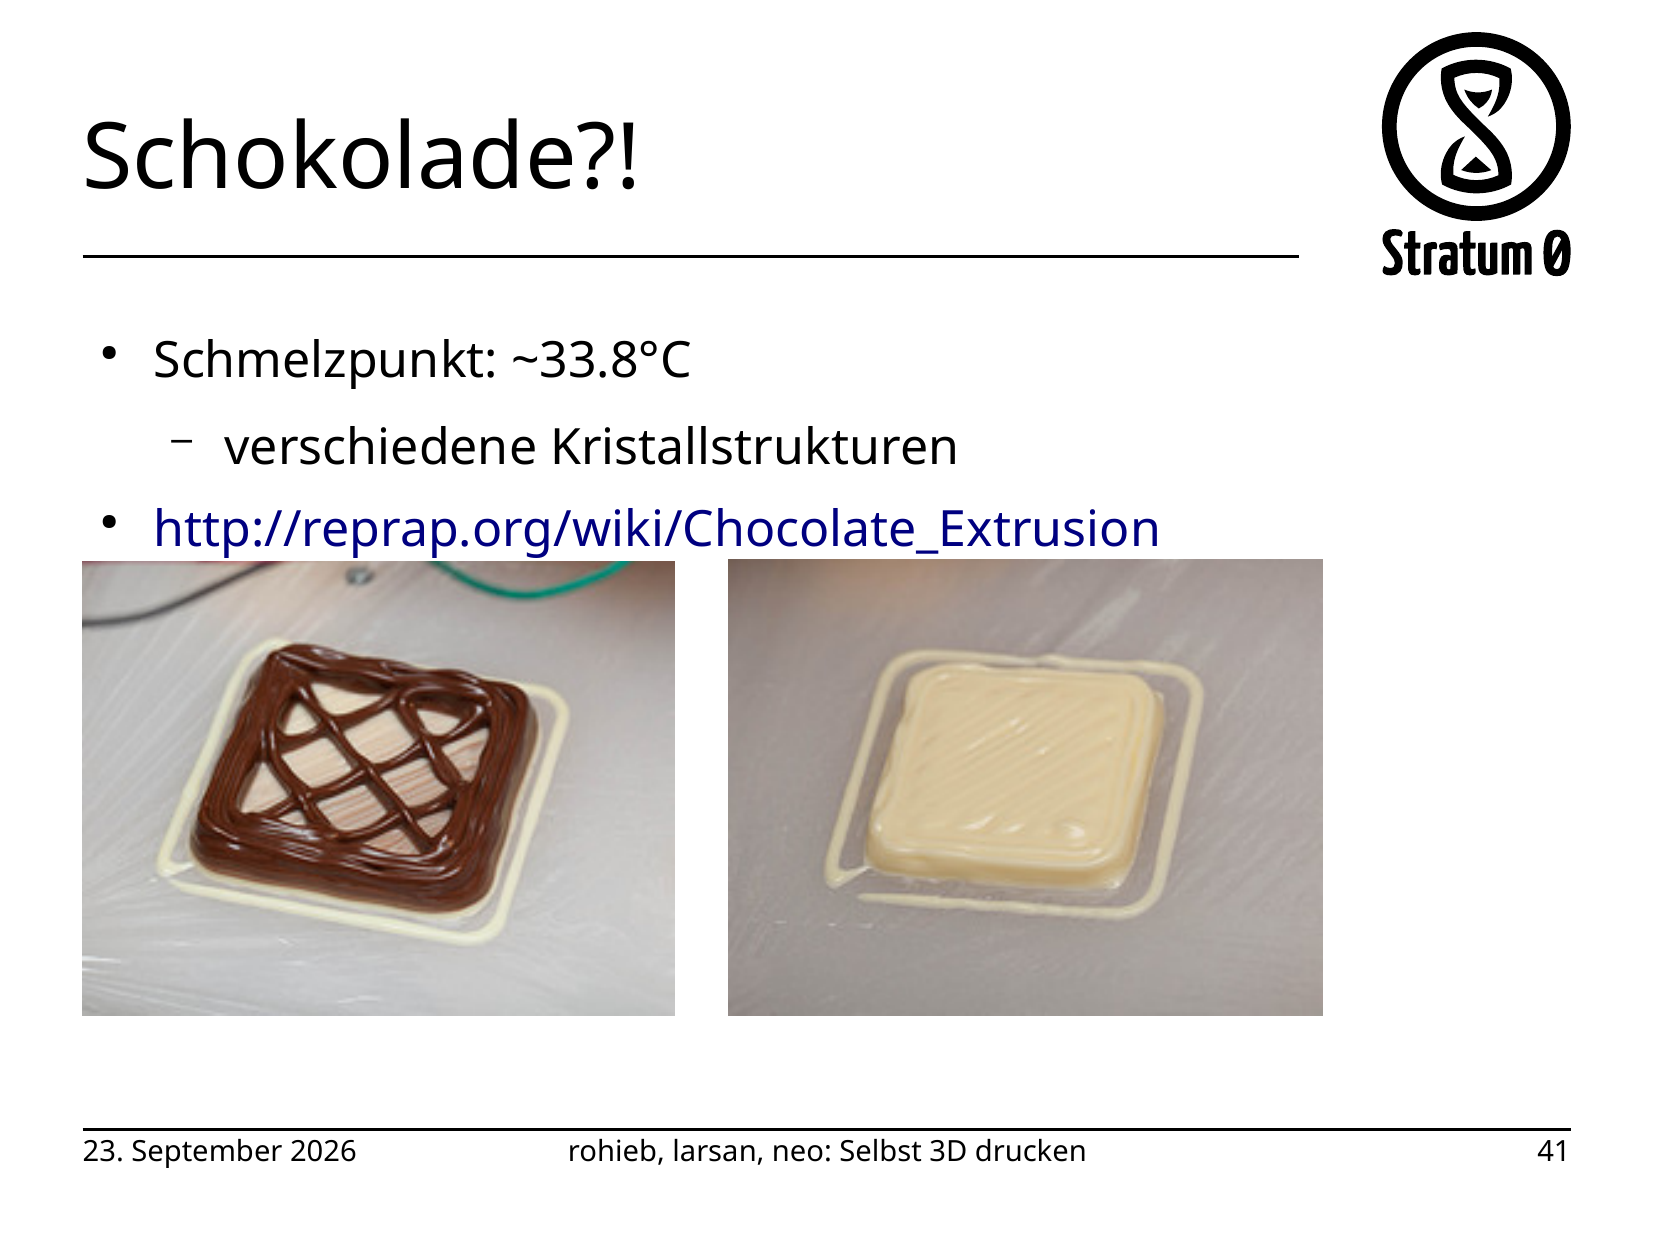

# Schokolade?!
Schmelzpunkt: ~33.8°C
verschiedene Kristallstrukturen
http://reprap.org/wiki/Chocolate_Extrusion
rohieb, larsan, neo: Selbst 3D drucken
41